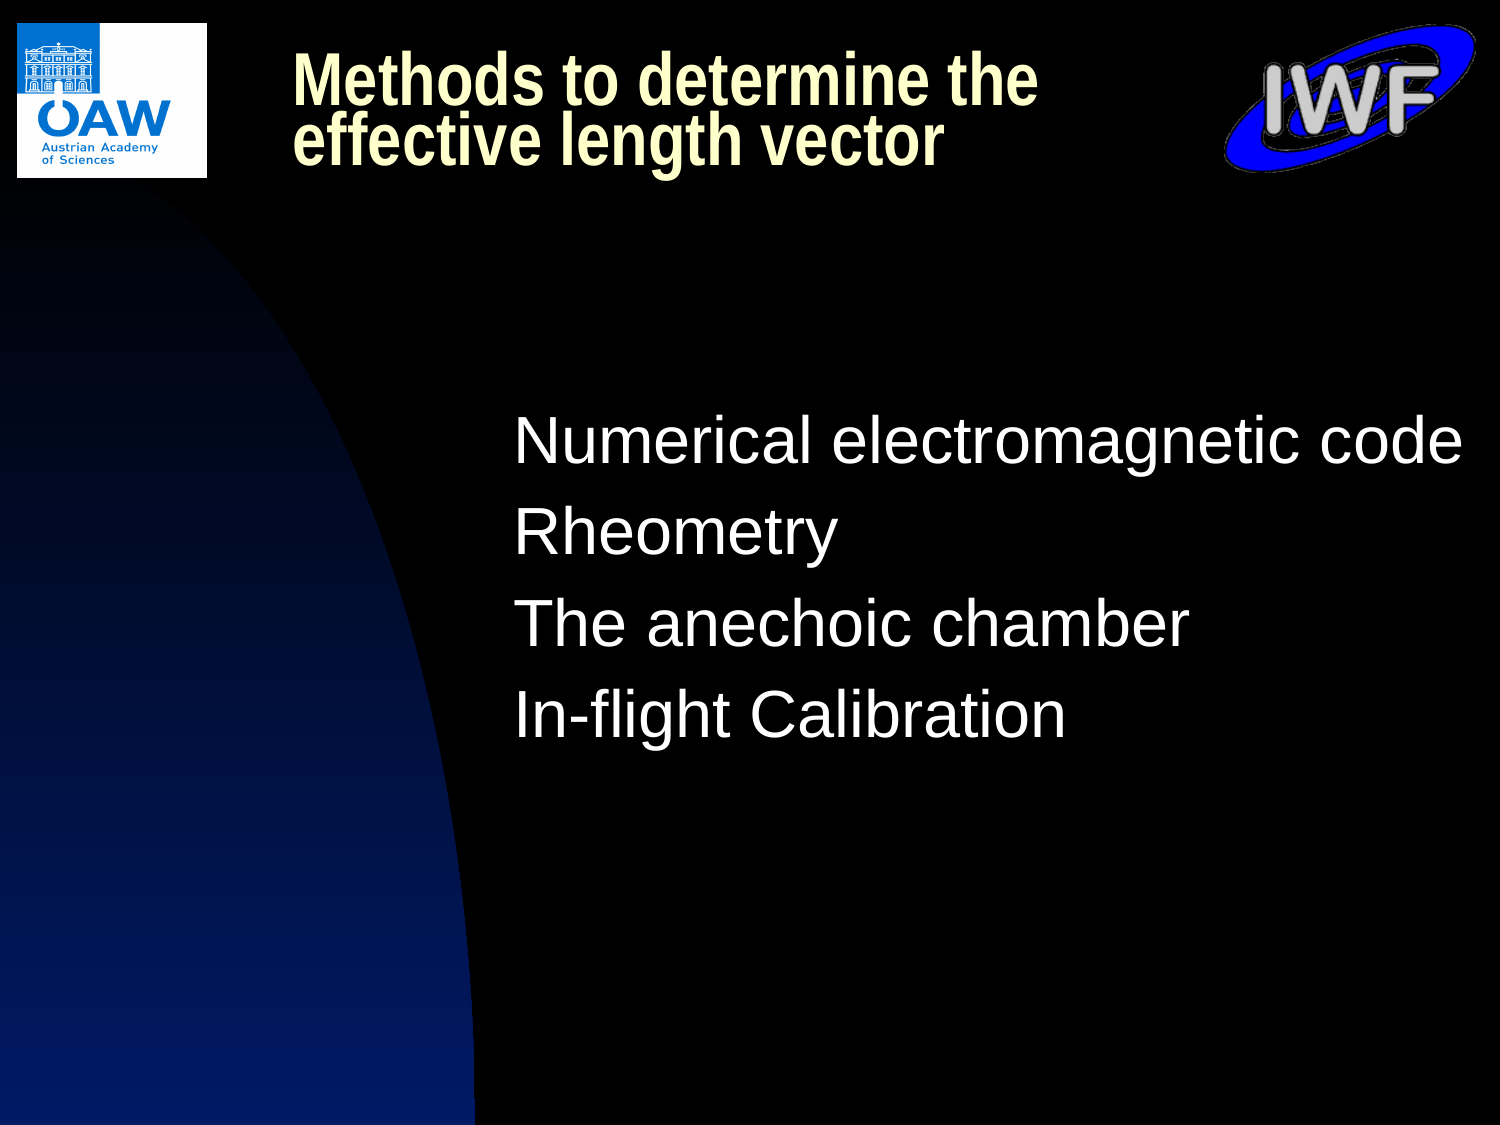

Methods to determine the effective length vector
# Numerical electromagnetic code
Rheometry
The anechoic chamber
In-flight Calibration